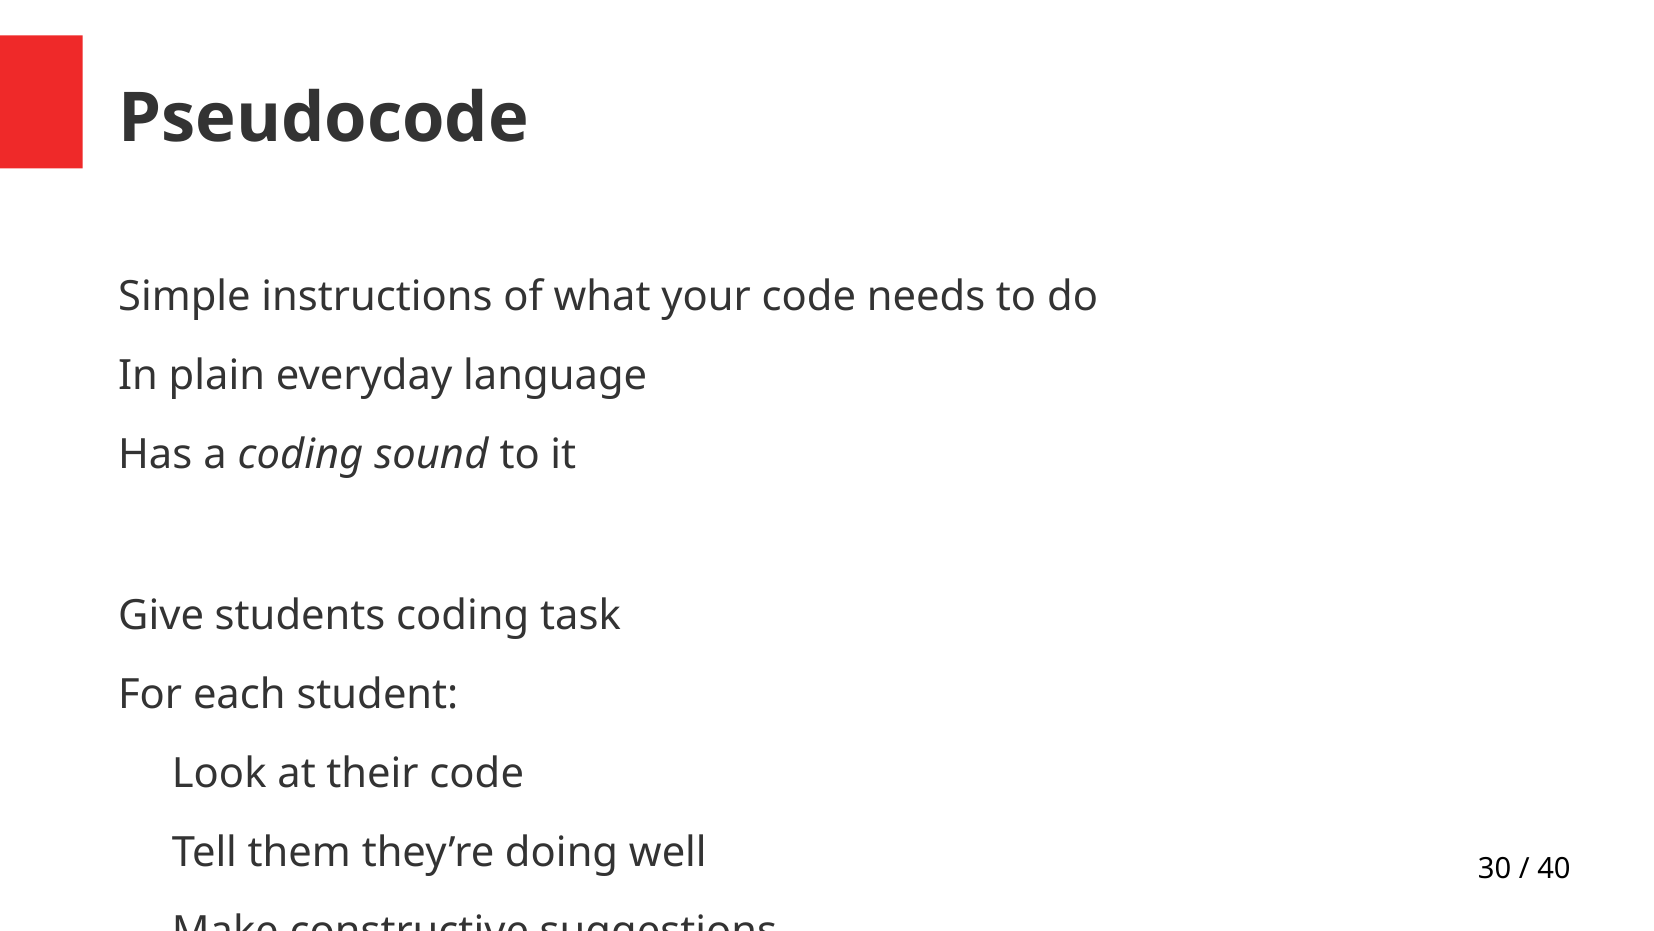

# Pseudocode
Simple instructions of what your code needs to do
In plain everyday language
Has a coding sound to it
Give students coding task
For each student:
 Look at their code
 Tell them they’re doing well
 Make constructive suggestions
30